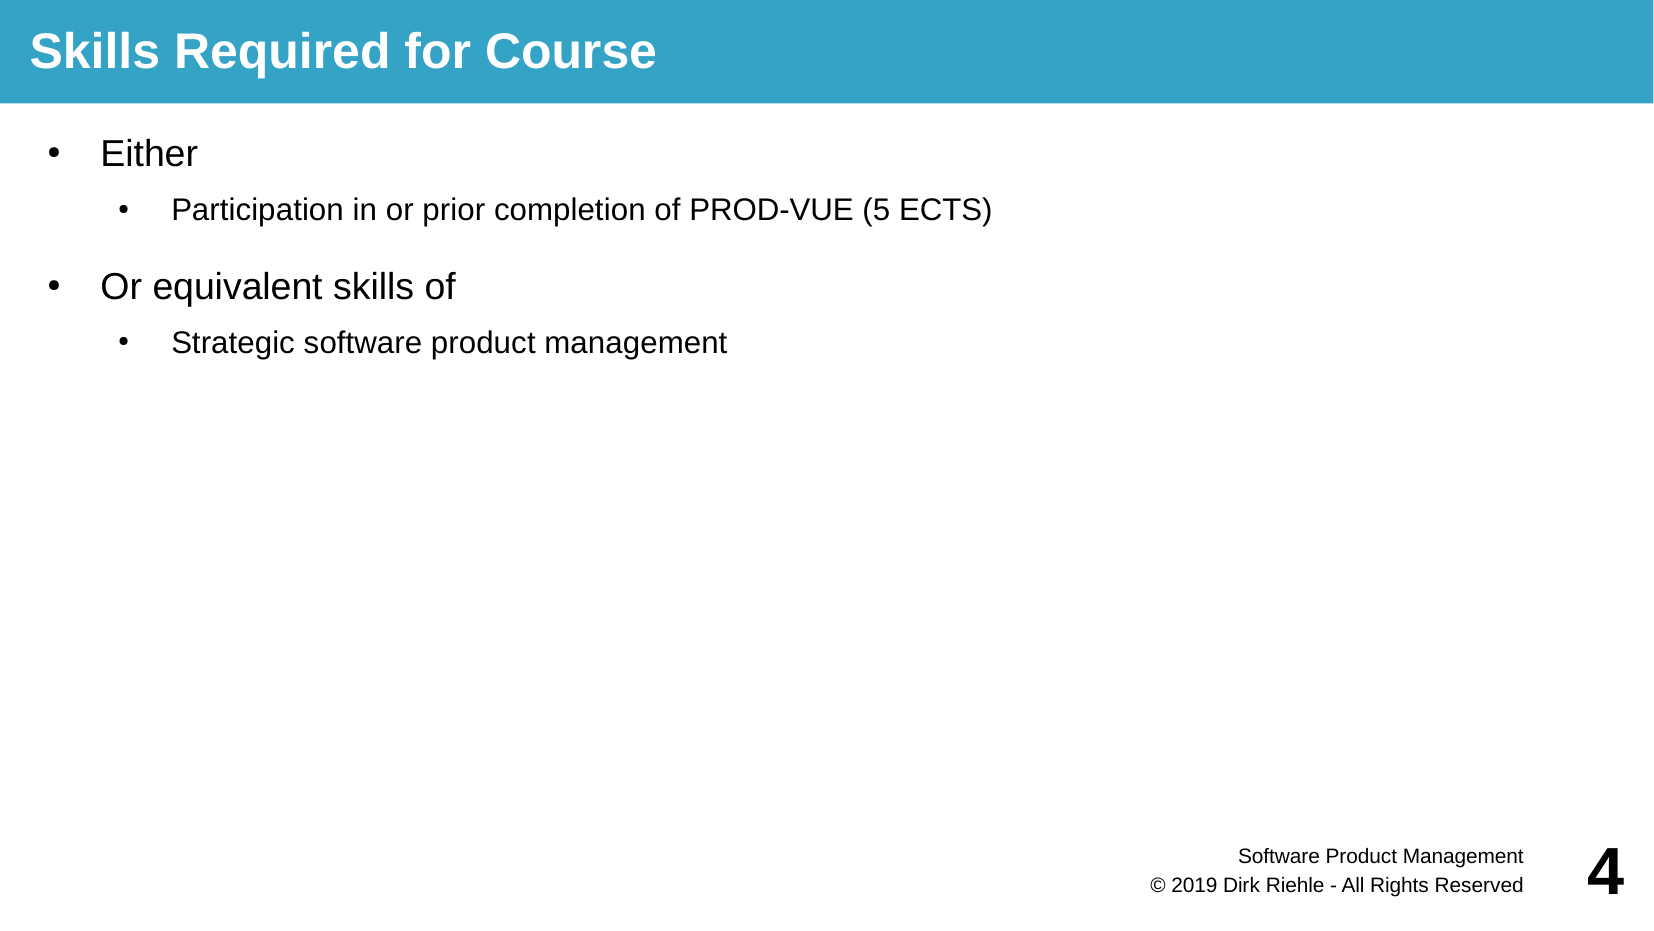

# Skills Required for Course
Either
Participation in or prior completion of PROD-VUE (5 ECTS)
Or equivalent skills of
Strategic software product management
Software Product Management
4
© 2019 Dirk Riehle - All Rights Reserved